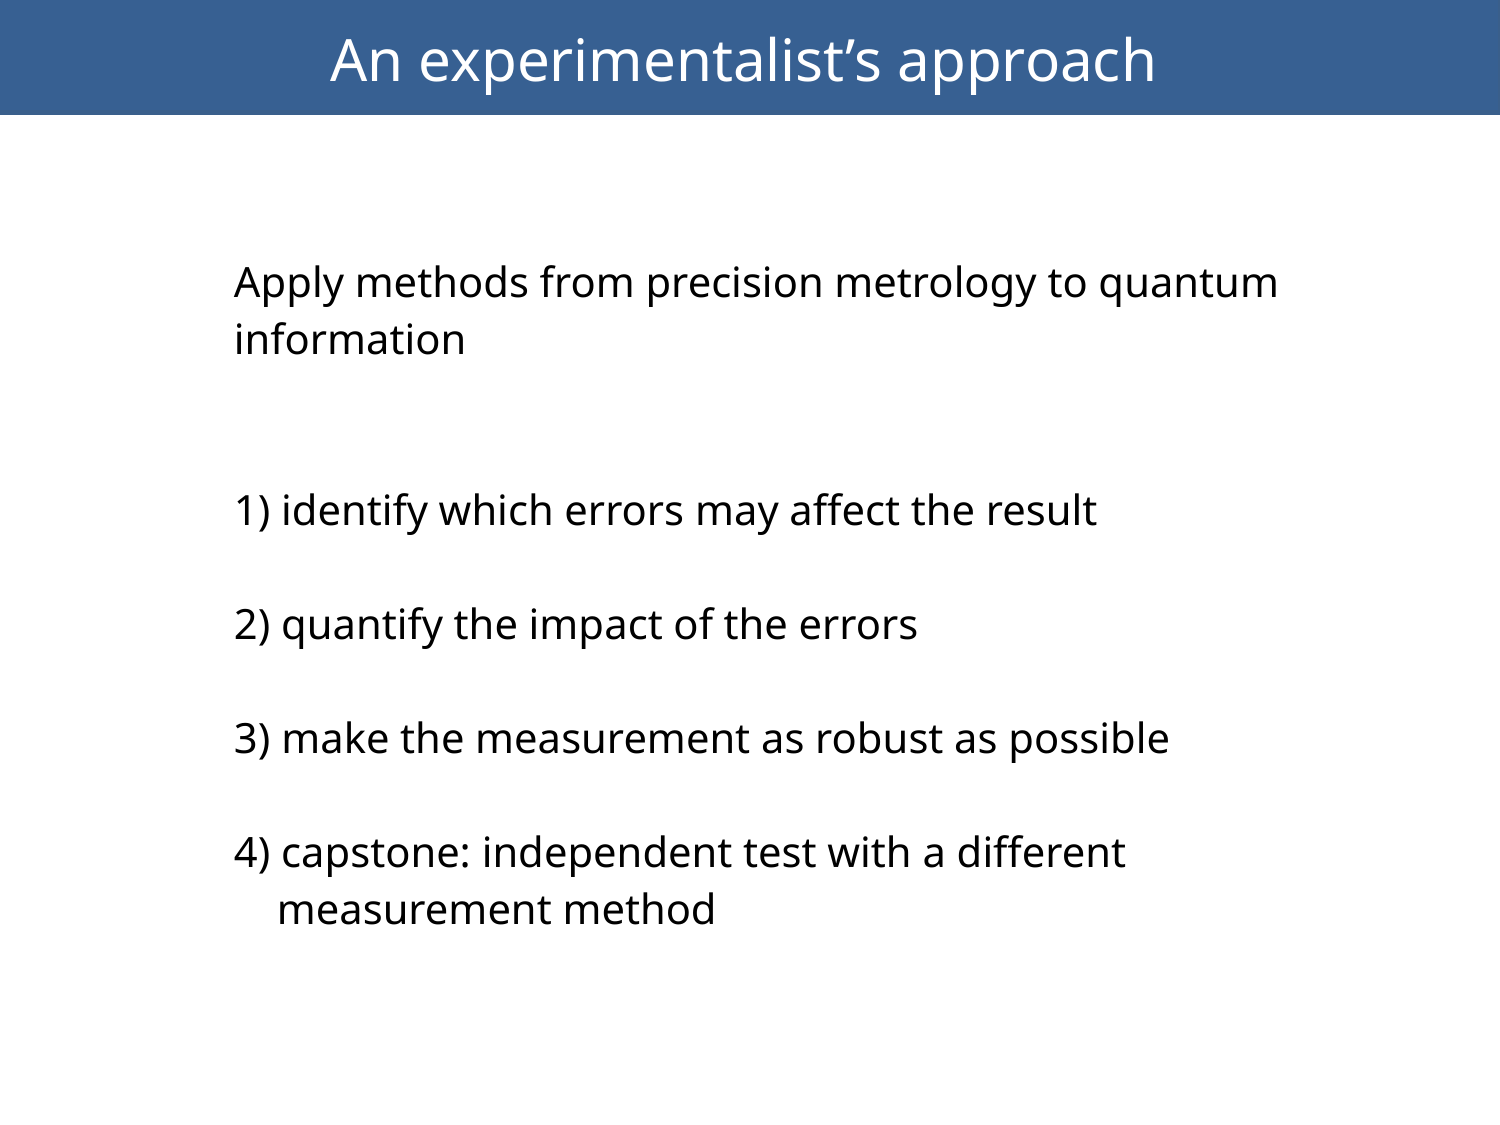

An experimentalist’s approach
Apply methods from precision metrology to quantum
information
1) identify which errors may affect the result
2) quantify the impact of the errors
3) make the measurement as robust as possible
4) capstone: independent test with a different
 measurement method